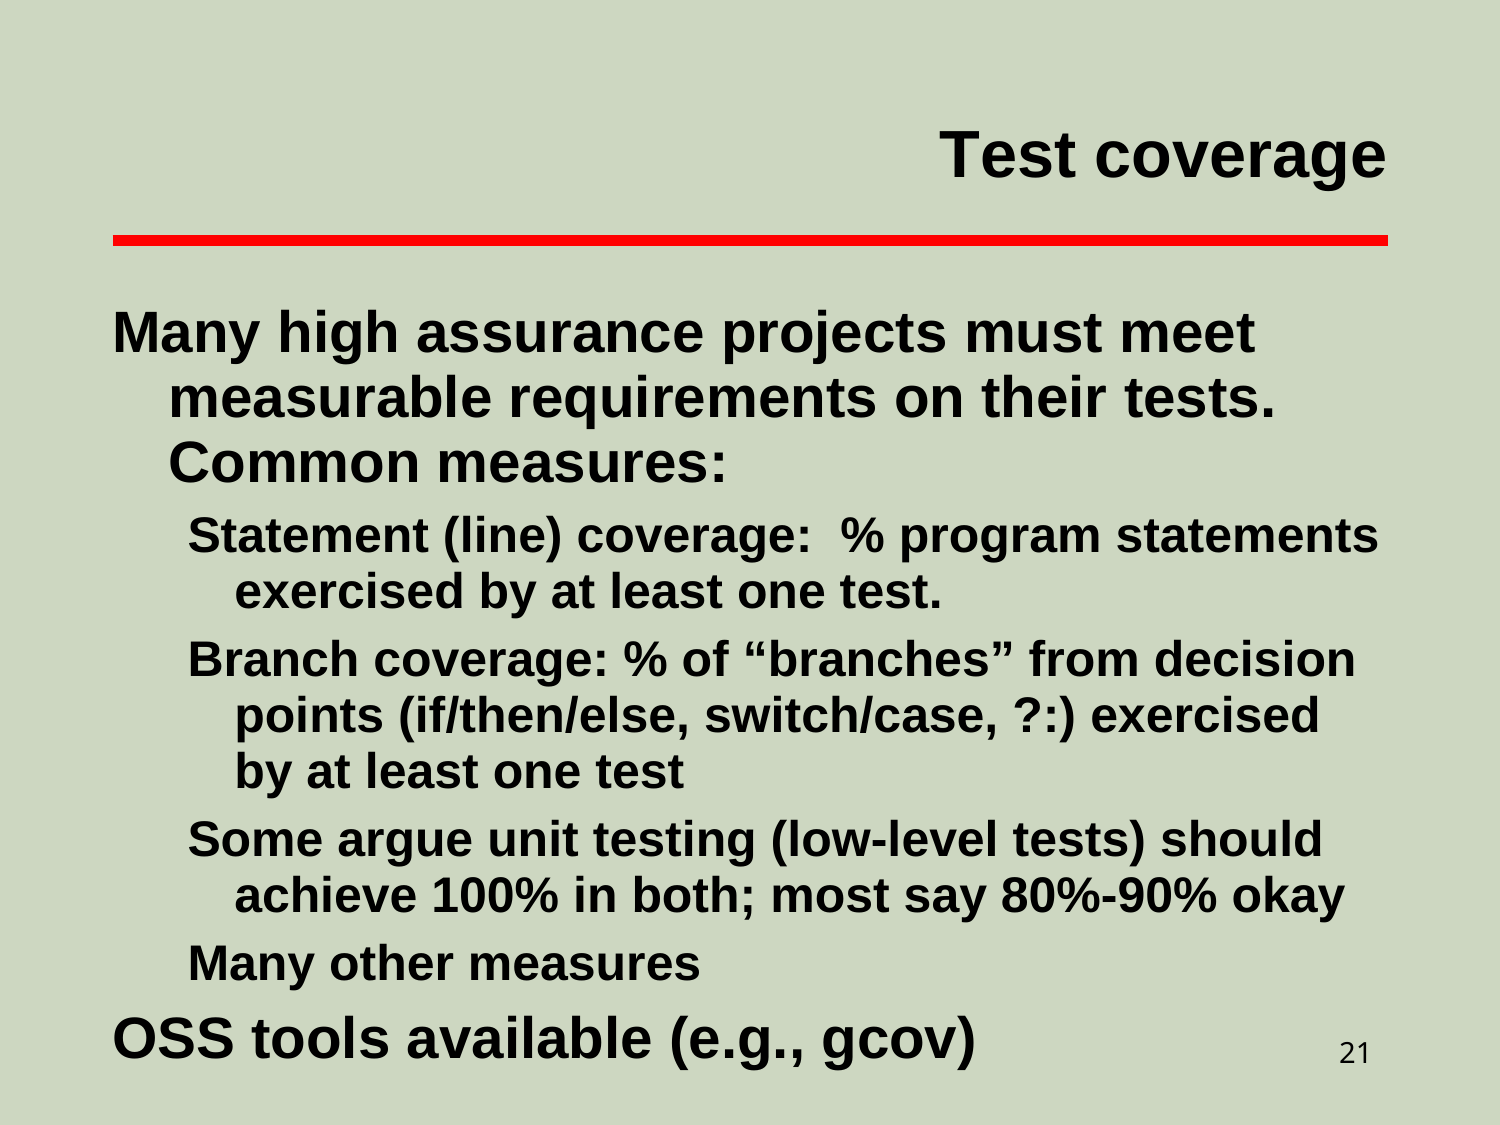

# Test coverage
Many high assurance projects must meet measurable requirements on their tests. Common measures:
Statement (line) coverage: % program statements exercised by at least one test.
Branch coverage: % of “branches” from decision points (if/then/else, switch/case, ?:) exercised by at least one test
Some argue unit testing (low-level tests) should achieve 100% in both; most say 80%-90% okay
Many other measures
OSS tools available (e.g., gcov)